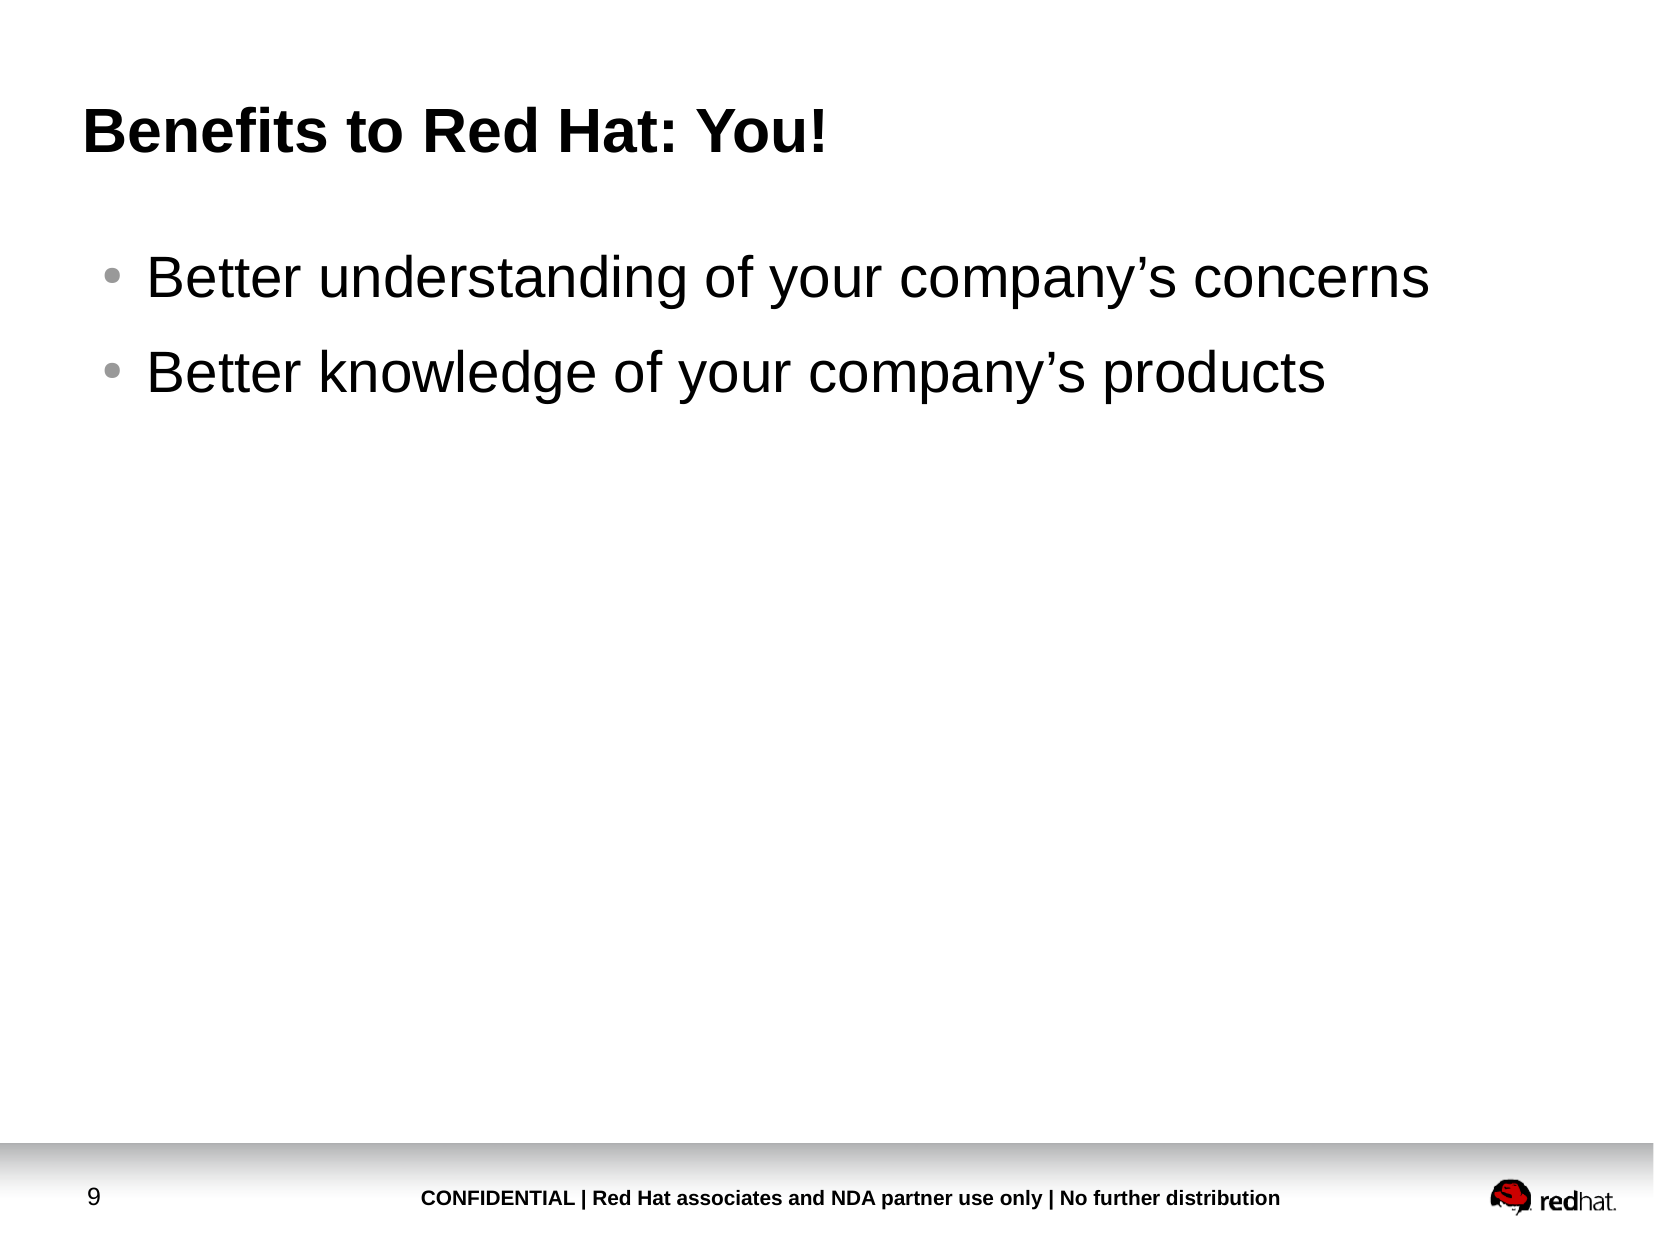

# Benefits to Red Hat: You!
Better understanding of your company’s concerns
Better knowledge of your company’s products